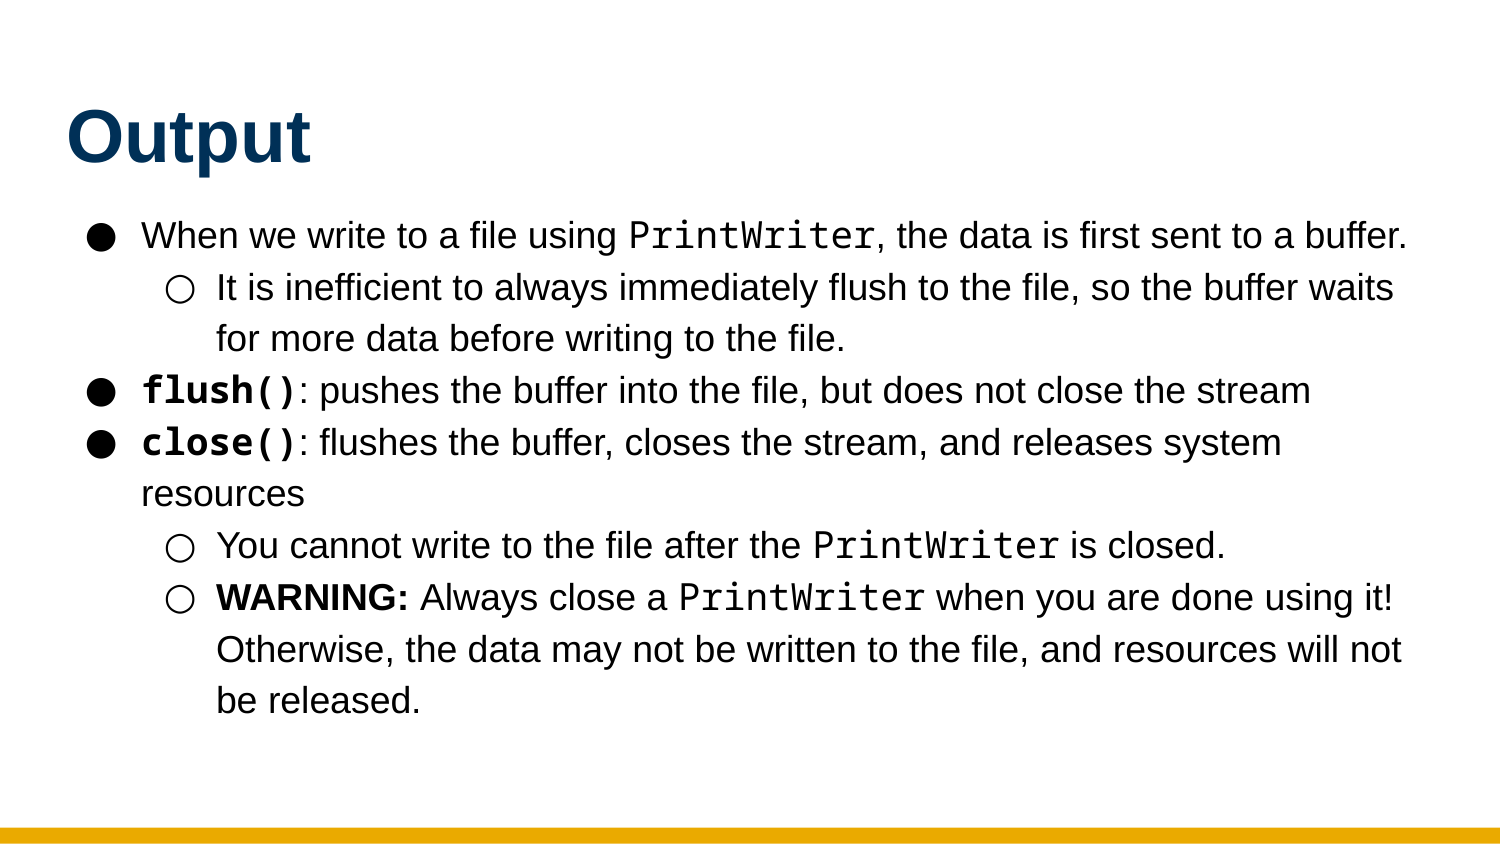

# Output
When we write to a file using PrintWriter, the data is first sent to a buffer.
It is inefficient to always immediately flush to the file, so the buffer waits for more data before writing to the file.
flush(): pushes the buffer into the file, but does not close the stream
close(): flushes the buffer, closes the stream, and releases system resources
You cannot write to the file after the PrintWriter is closed.
WARNING: Always close a PrintWriter when you are done using it! Otherwise, the data may not be written to the file, and resources will not be released.